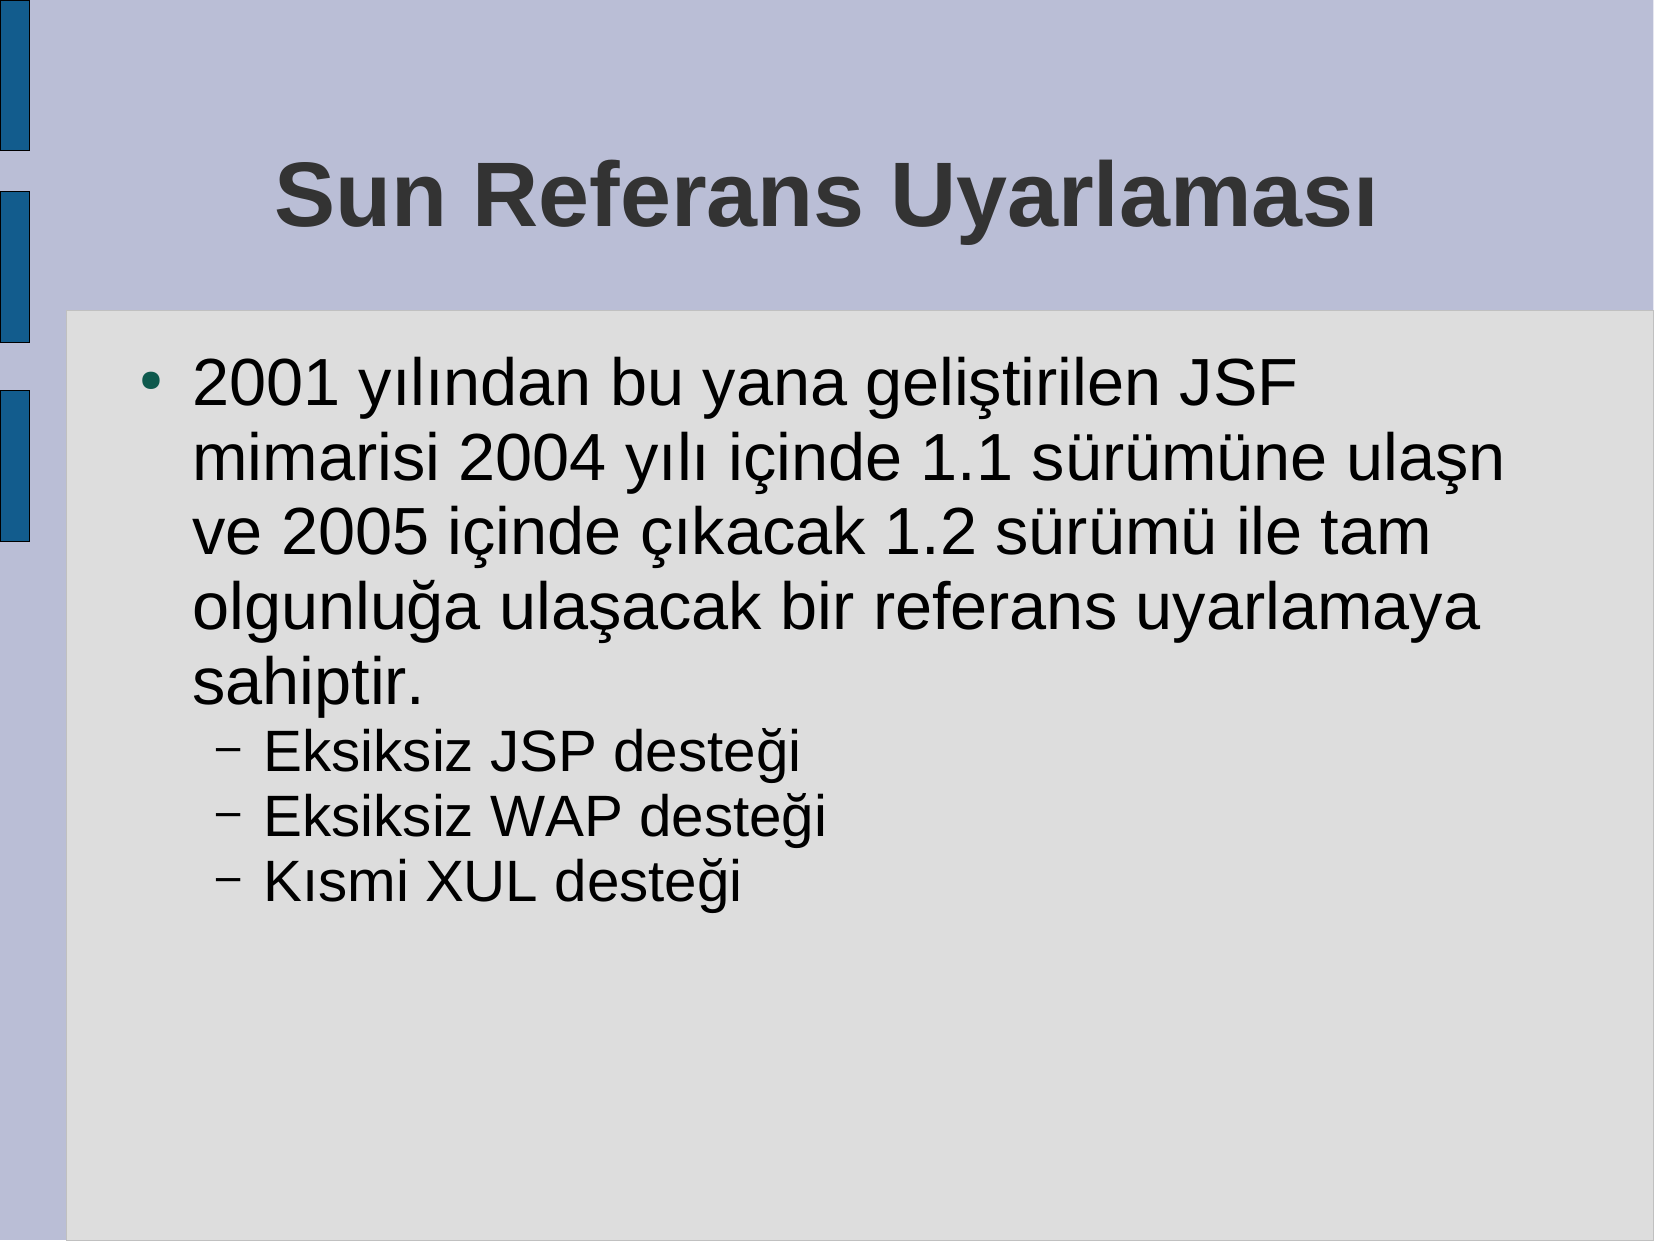

# Sun Referans Uyarlaması
2001 yılından bu yana geliştirilen JSF mimarisi 2004 yılı içinde 1.1 sürümüne ulaşn ve 2005 içinde çıkacak 1.2 sürümü ile tam olgunluğa ulaşacak bir referans uyarlamaya sahiptir.
Eksiksiz JSP desteği
Eksiksiz WAP desteği
Kısmi XUL desteği